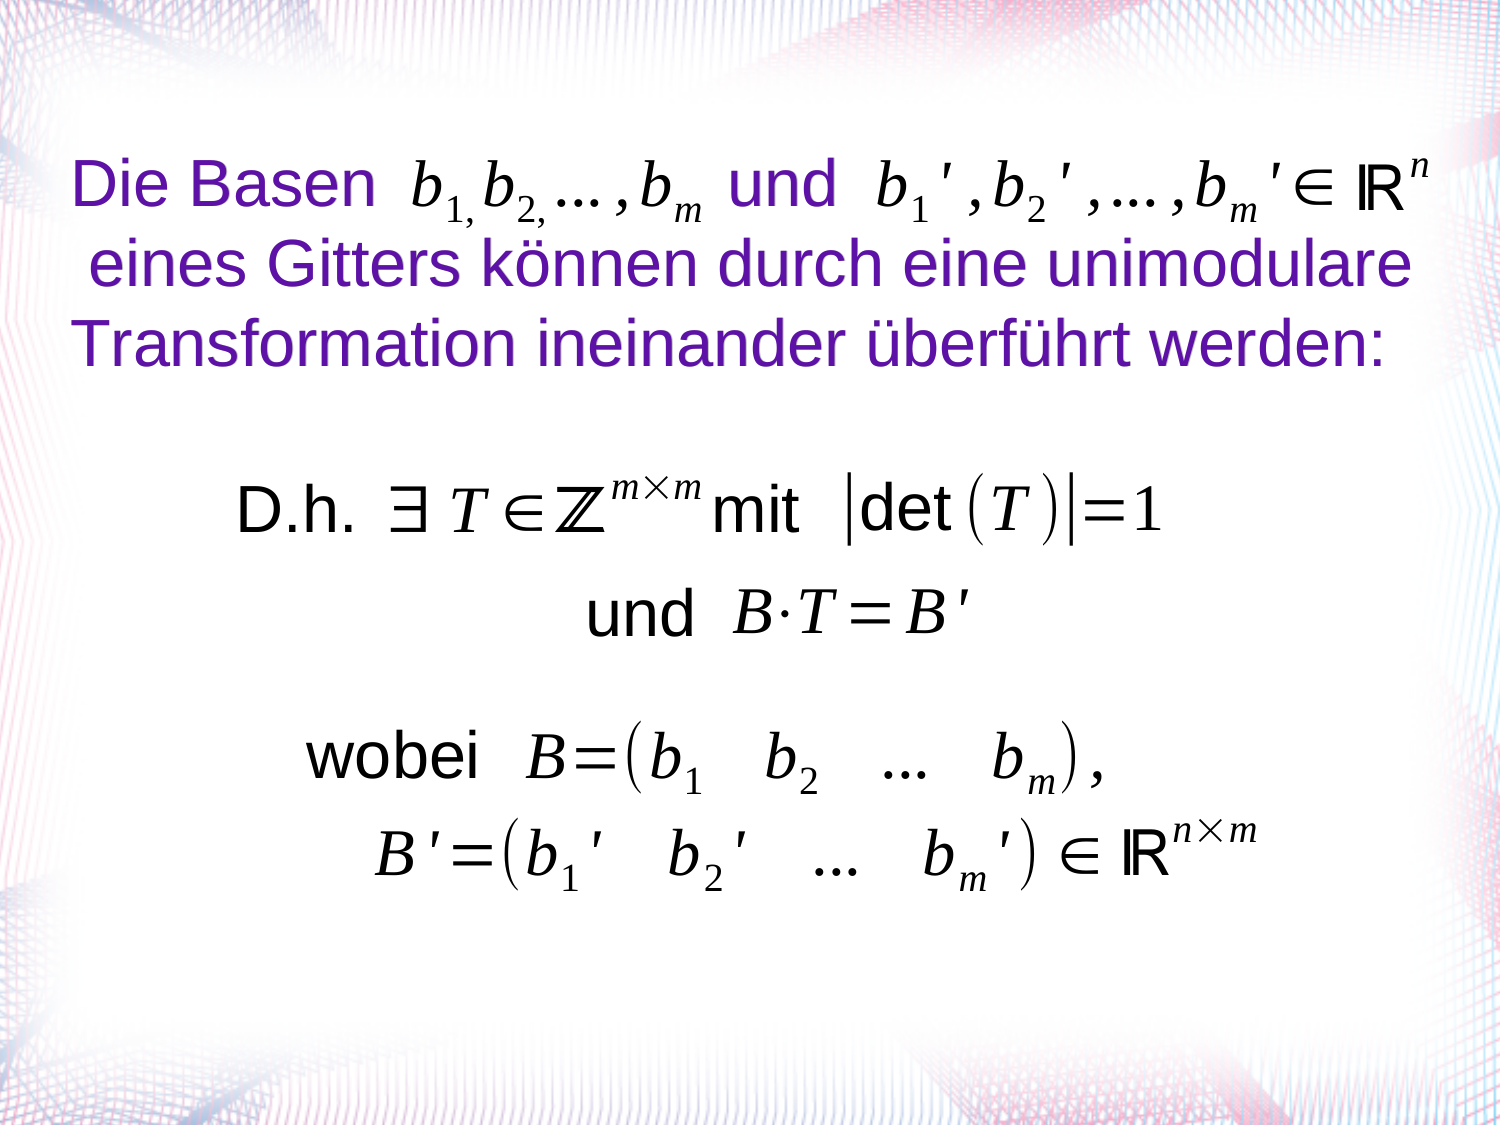

Die Basen und
 eines Gitters können durch eine unimodulare
Transformation ineinander überführt werden:
det
D.h.
mit
und
wobei